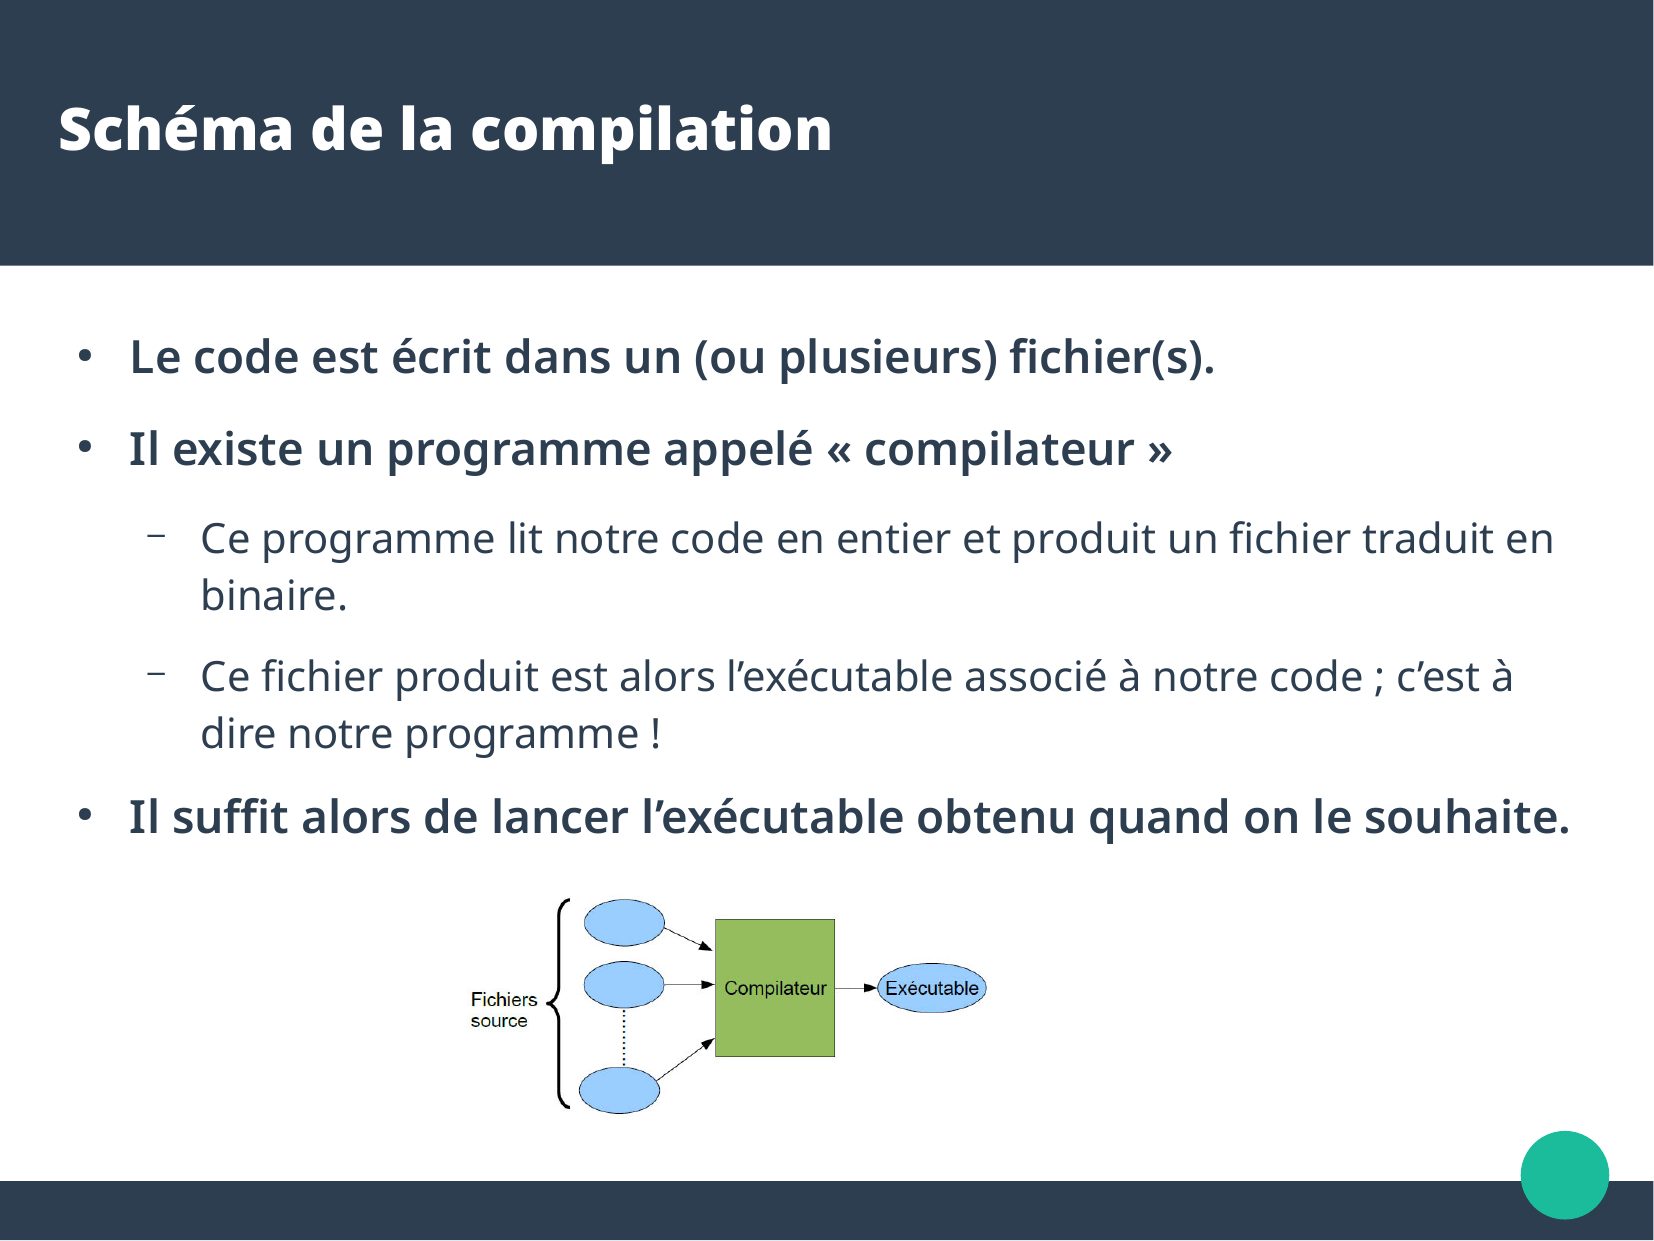

# Schéma de la compilation
Le code est écrit dans un (ou plusieurs) fichier(s).
Il existe un programme appelé « compilateur »
Ce programme lit notre code en entier et produit un fichier traduit en binaire.
Ce fichier produit est alors l’exécutable associé à notre code ; c’est à dire notre programme !
Il suffit alors de lancer l’exécutable obtenu quand on le souhaite.